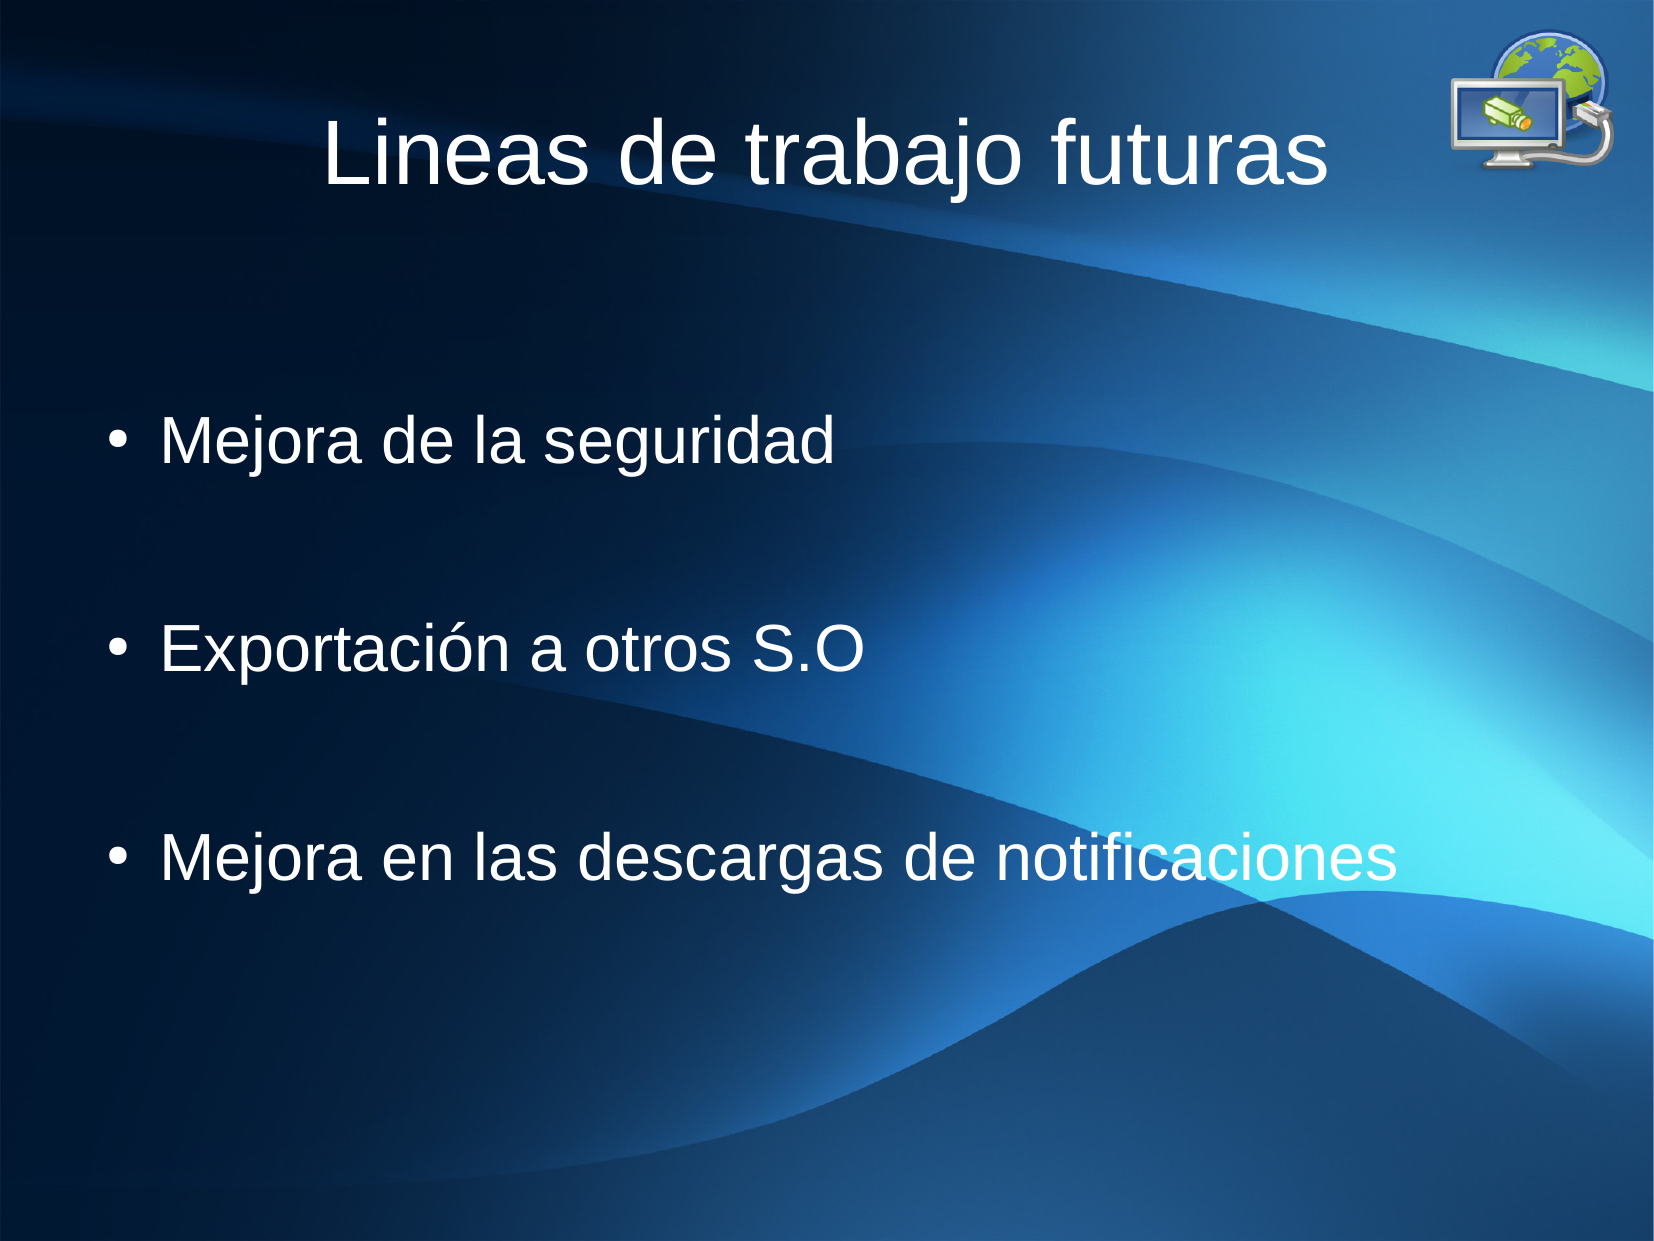

# Lineas de trabajo futuras
Mejora de la seguridad
Exportación a otros S.O
Mejora en las descargas de notificaciones